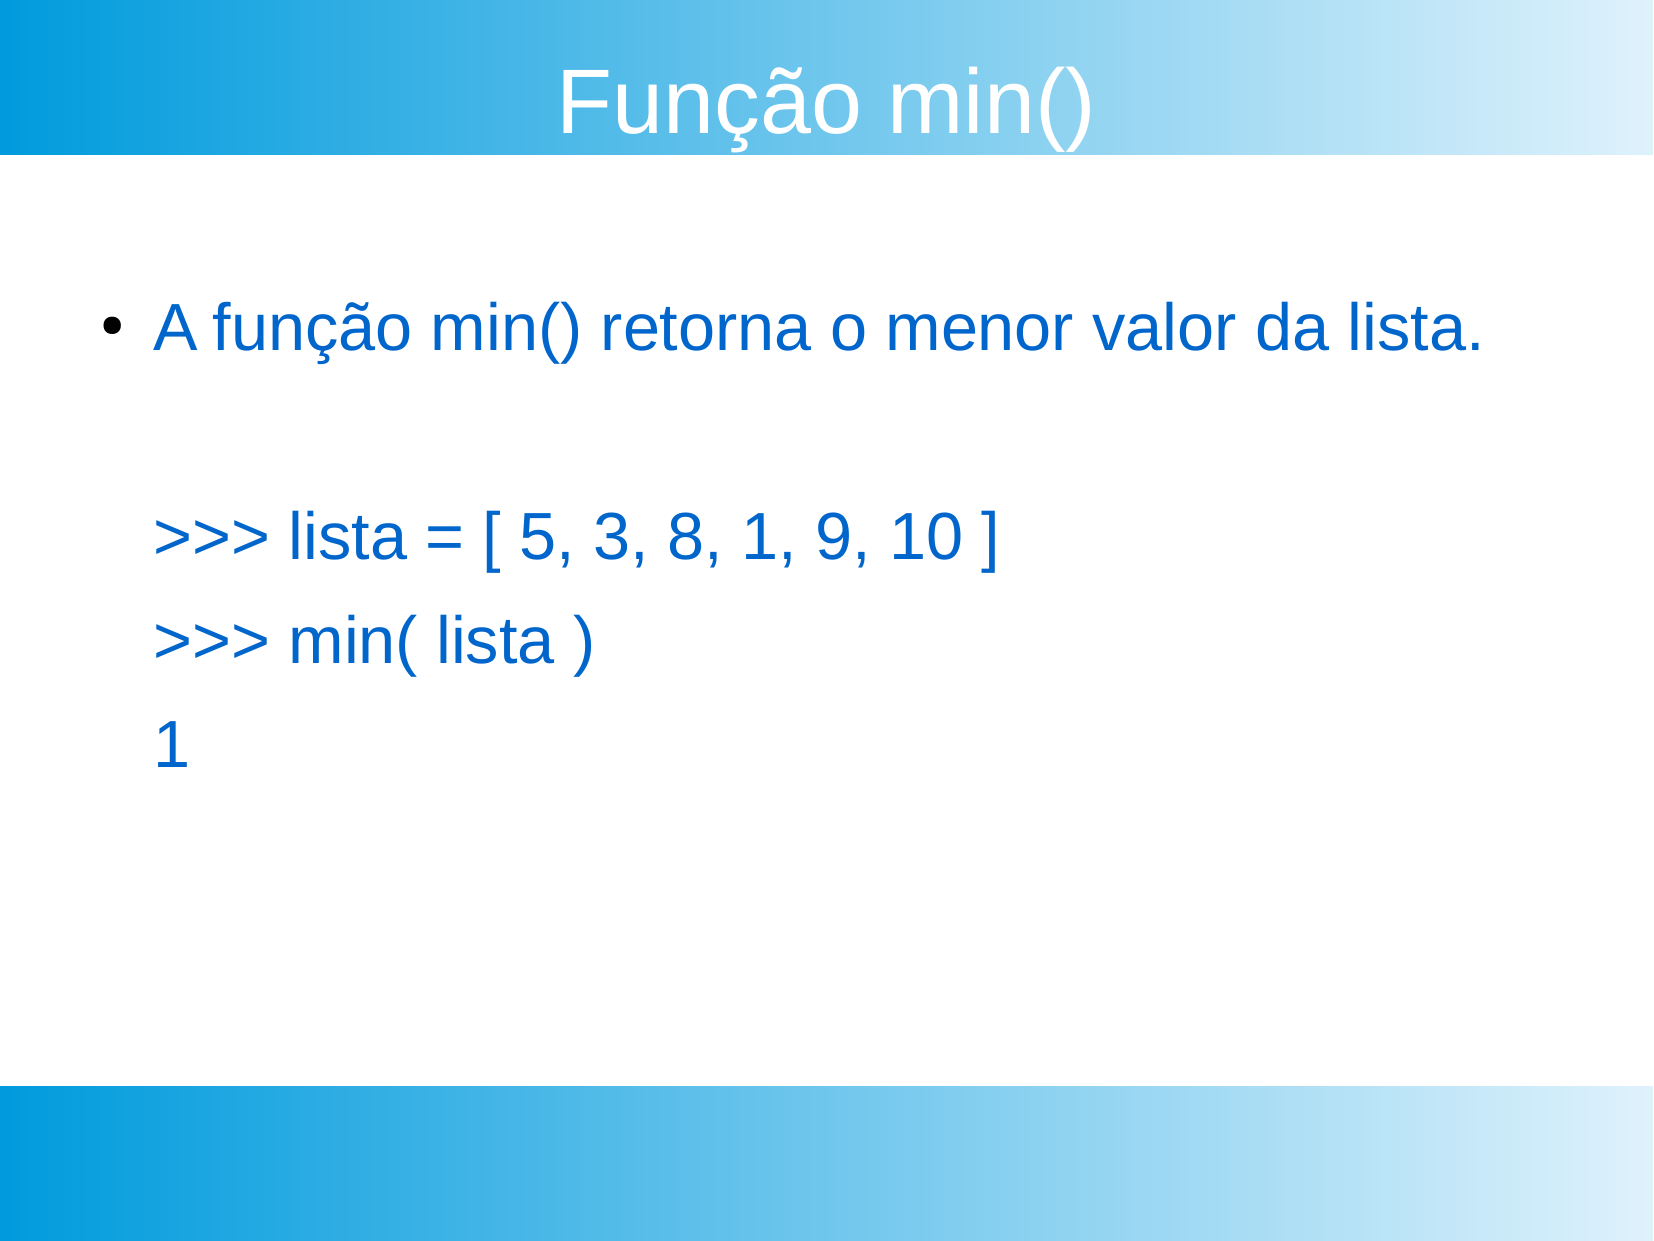

# Função min()
A função min() retorna o menor valor da lista.
>>> lista = [ 5, 3, 8, 1, 9, 10 ]
>>> min( lista )
1